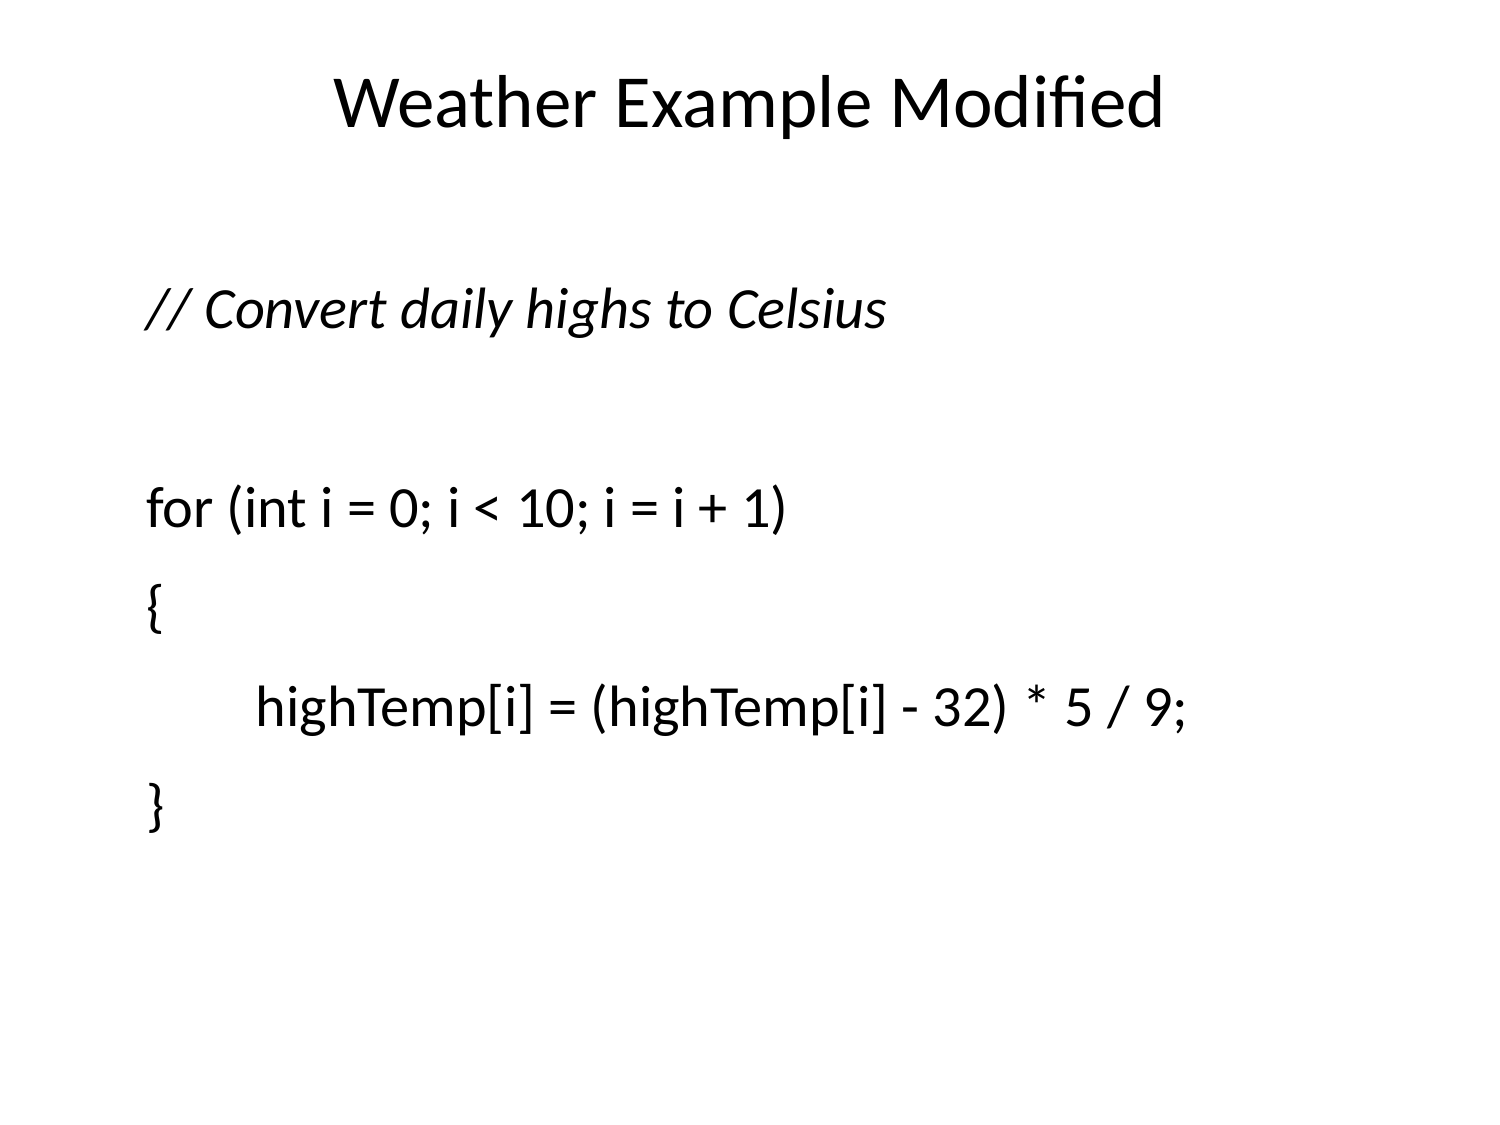

# Weather Example Modified
	// Convert daily highs to Celsius
	for (int i = 0; i < 10; i = i + 1)
	{
		 highTemp[i] = (highTemp[i] - 32) * 5 / 9;
	}